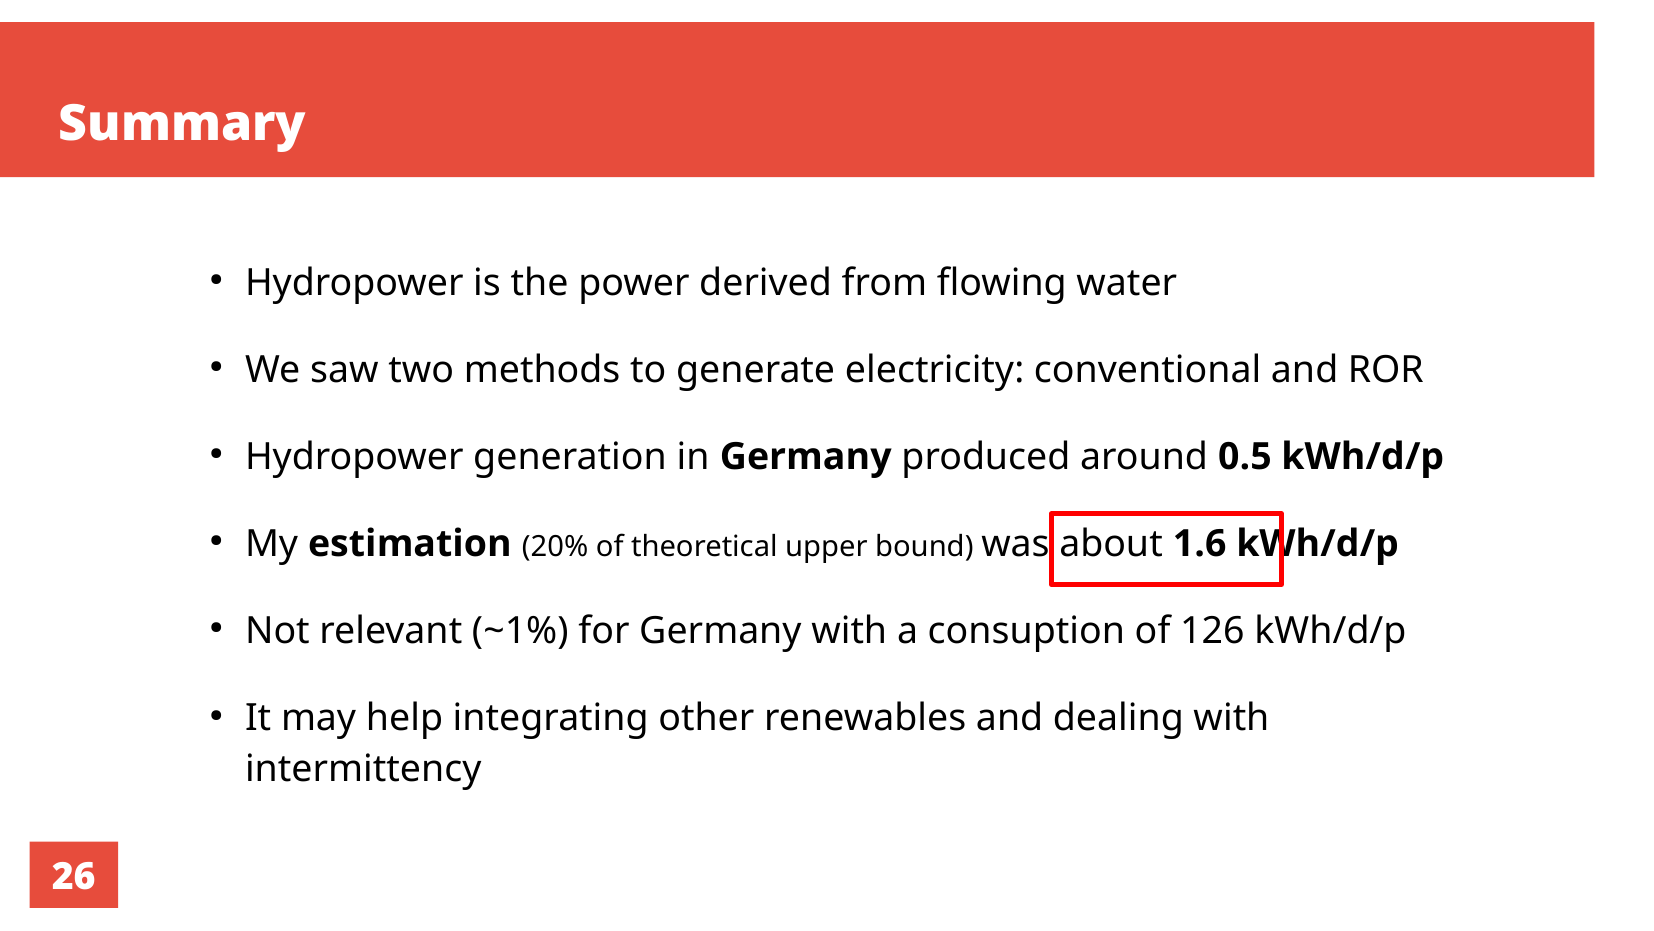

# Summary
Hydropower is the power derived from flowing water
We saw two methods to generate electricity: conventional and ROR
Hydropower generation in Germany produced around 0.5 kWh/d/p
My estimation (20% of theoretical upper bound) was about 1.6 kWh/d/p
Not relevant (~1%) for Germany with a consuption of 126 kWh/d/p
It may help integrating other renewables and dealing with intermittency
26